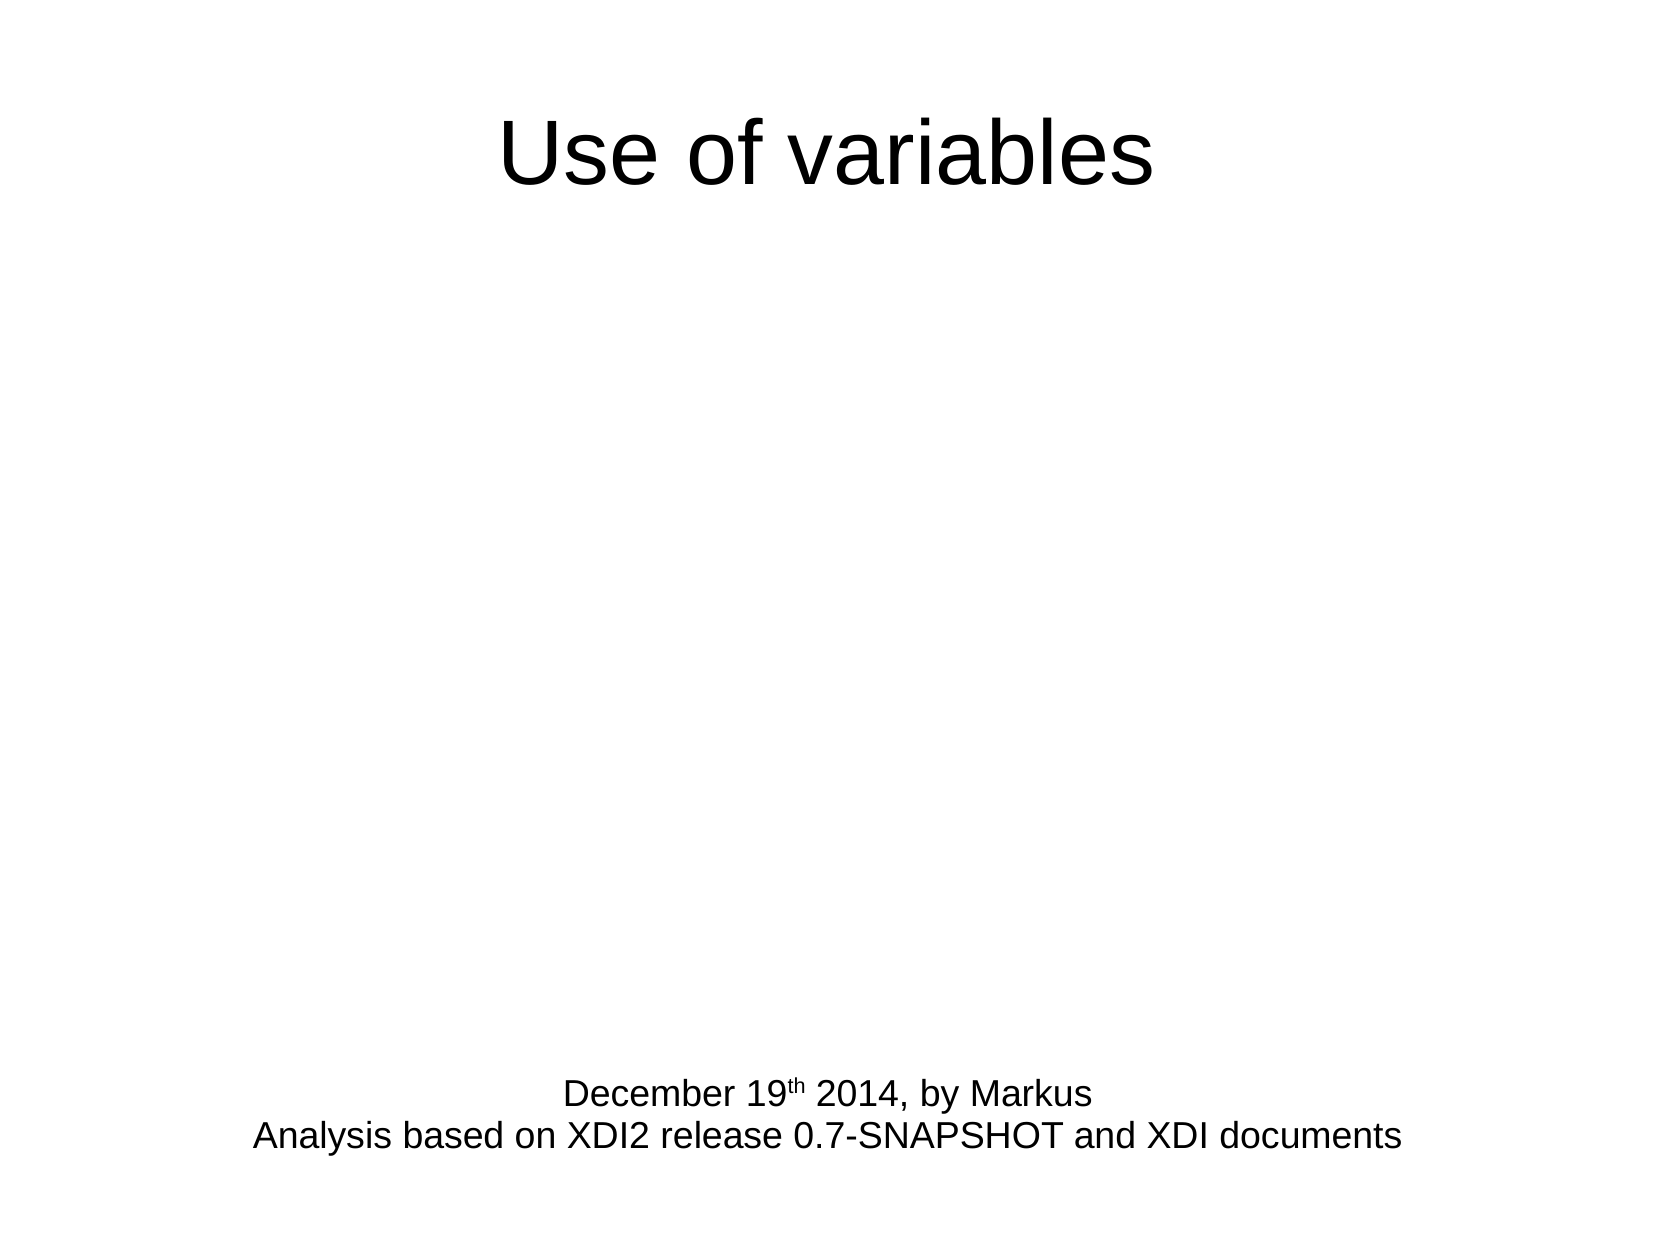

# Use of variables
December 19th 2014, by Markus
Analysis based on XDI2 release 0.7-SNAPSHOT and XDI documents